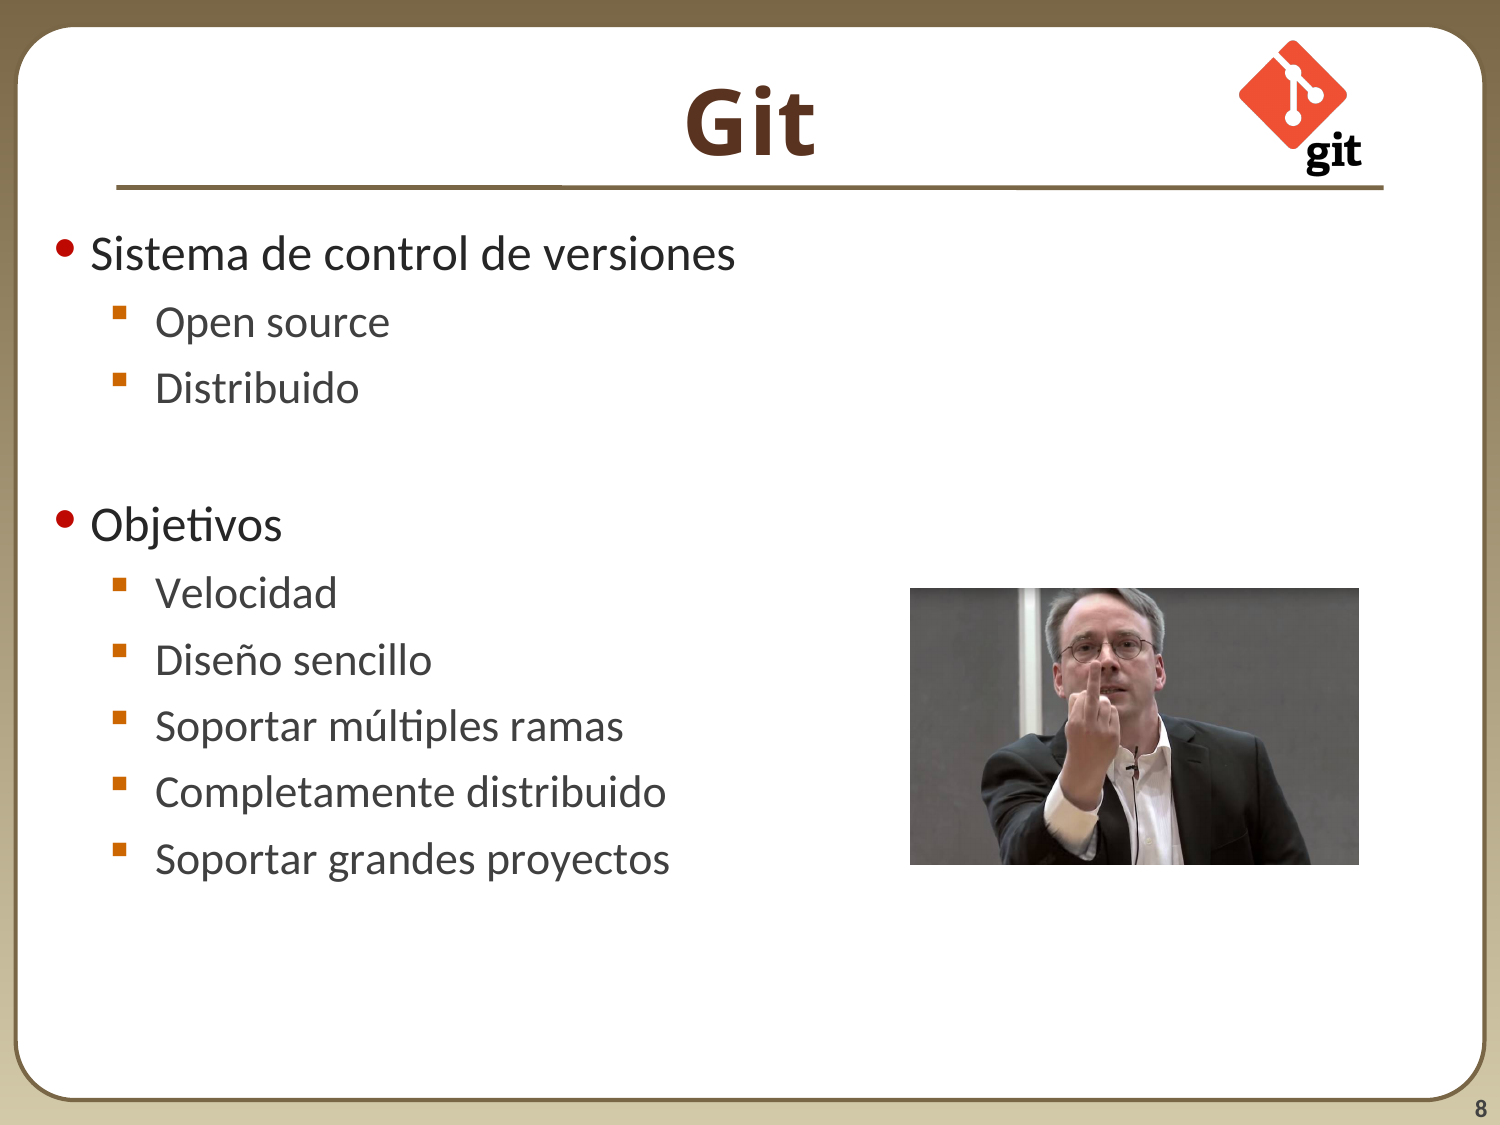

# Git
Sistema de control de versiones
Open source
Distribuido
Objetivos
Velocidad
Diseño sencillo
Soportar múltiples ramas
Completamente distribuido
Soportar grandes proyectos